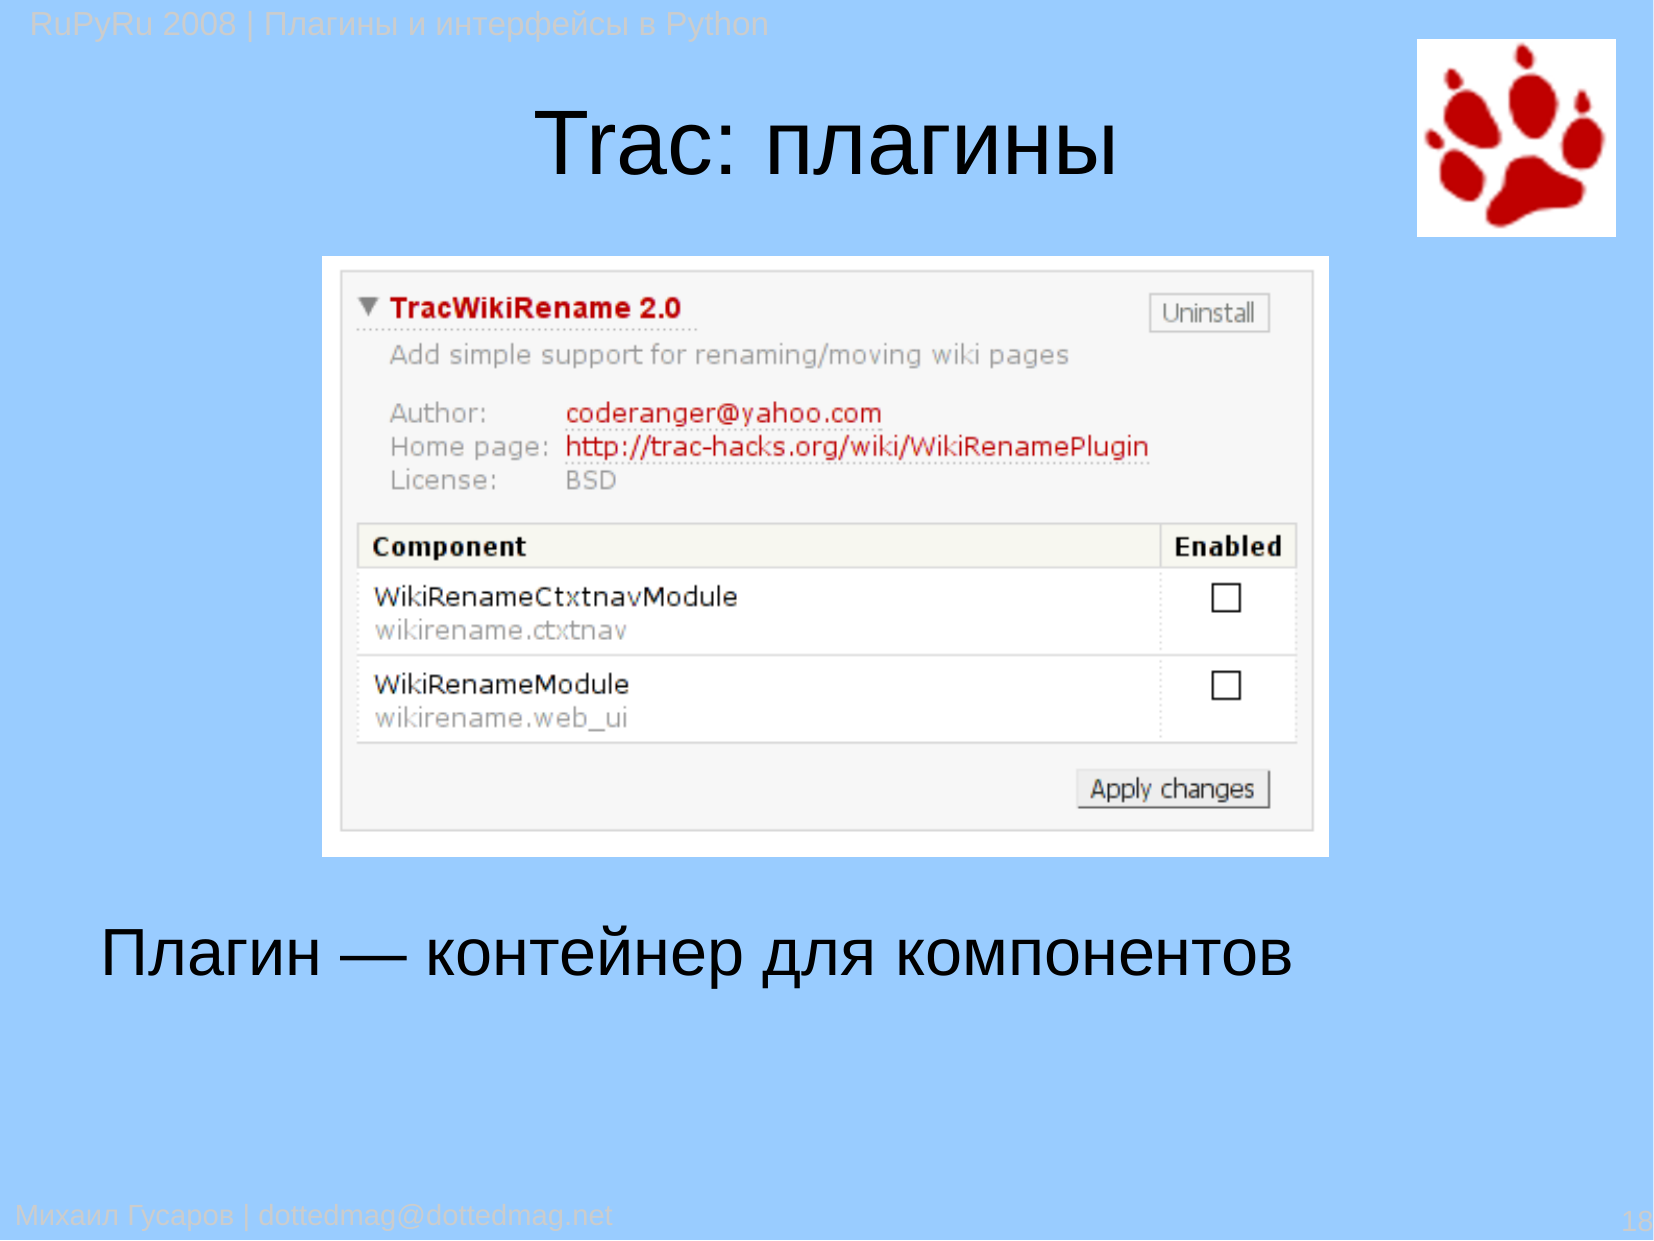

# Trac: плагины
Плагин — контейнер для компонентов
Имя Автора | email@domain.org
18